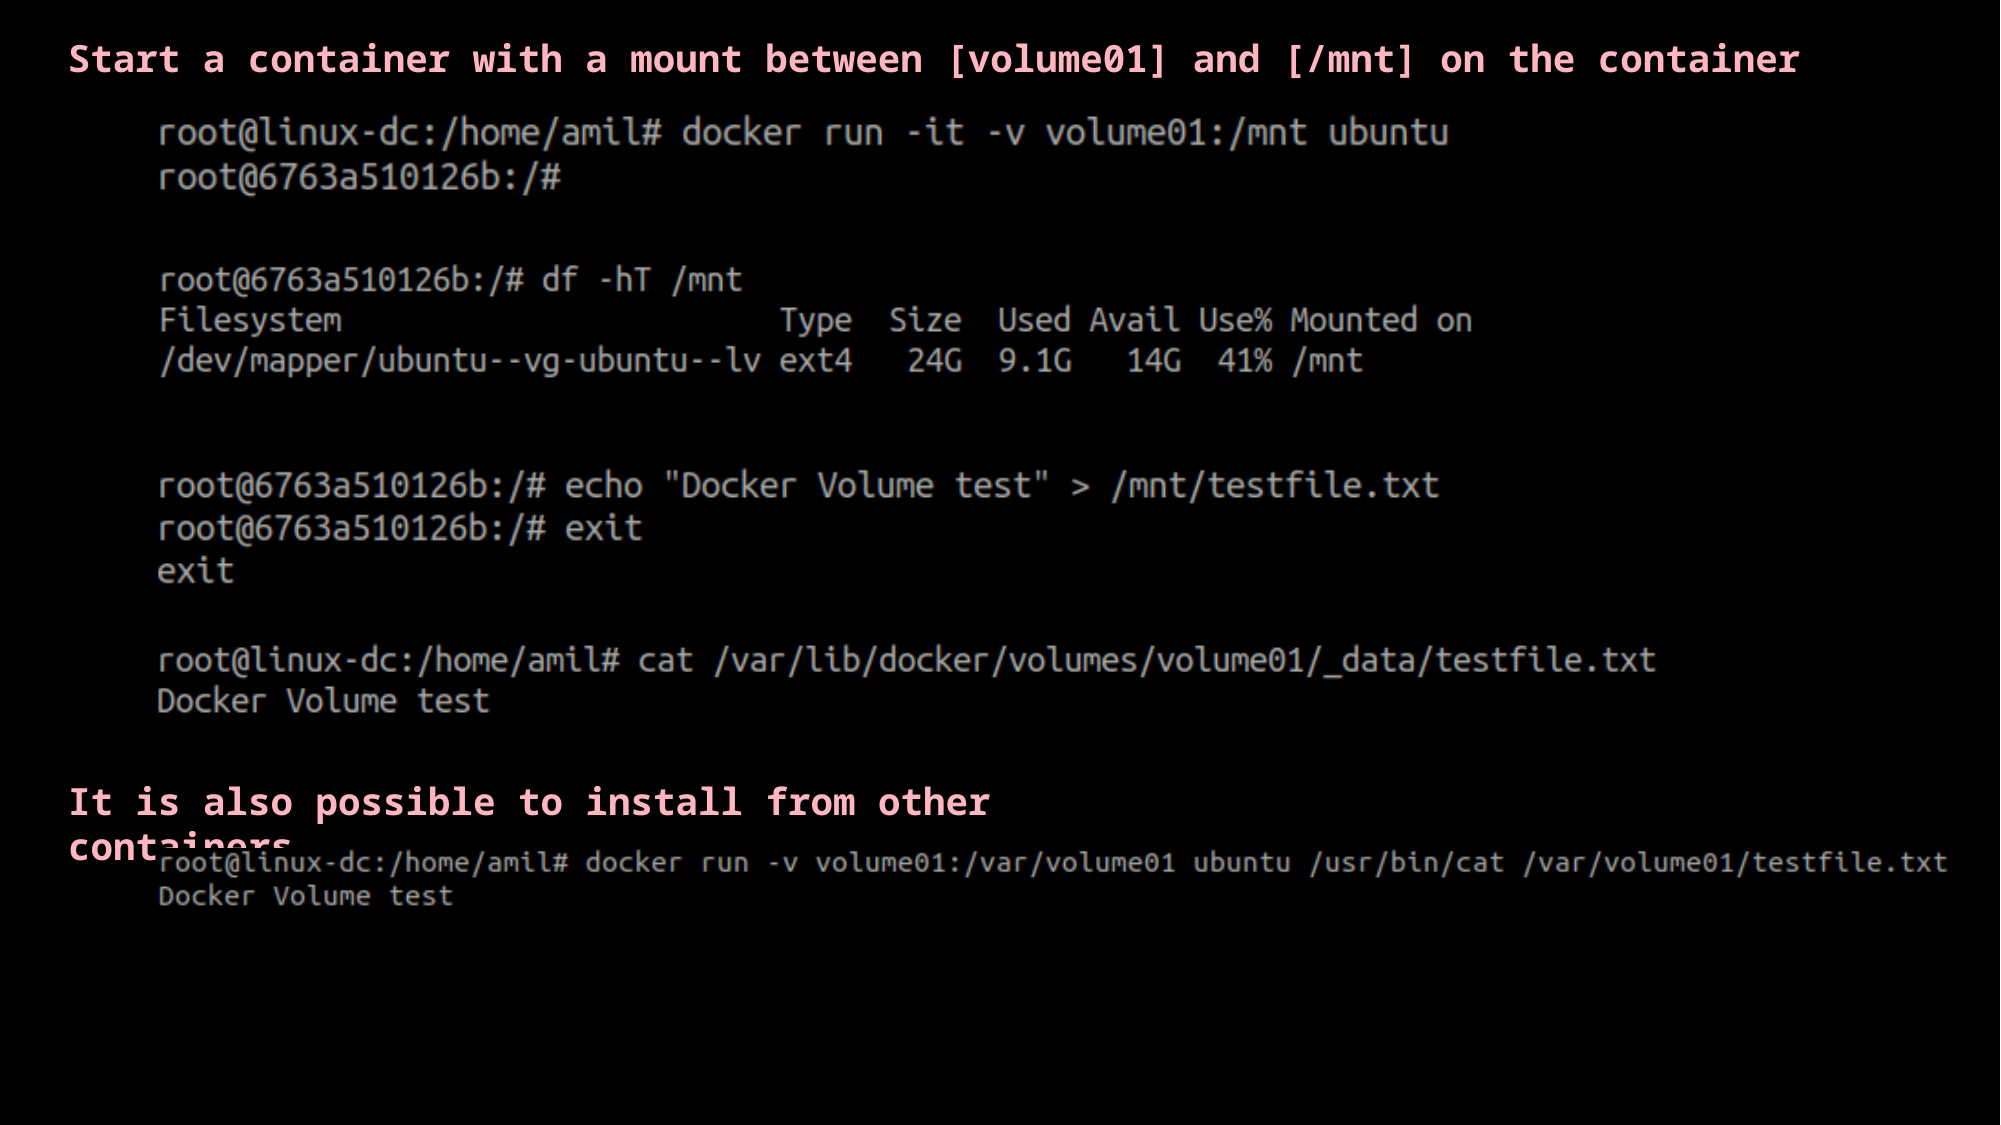

Start a container with a mount between [volume01] and [/mnt] on the container
It is also possible to install from other containers